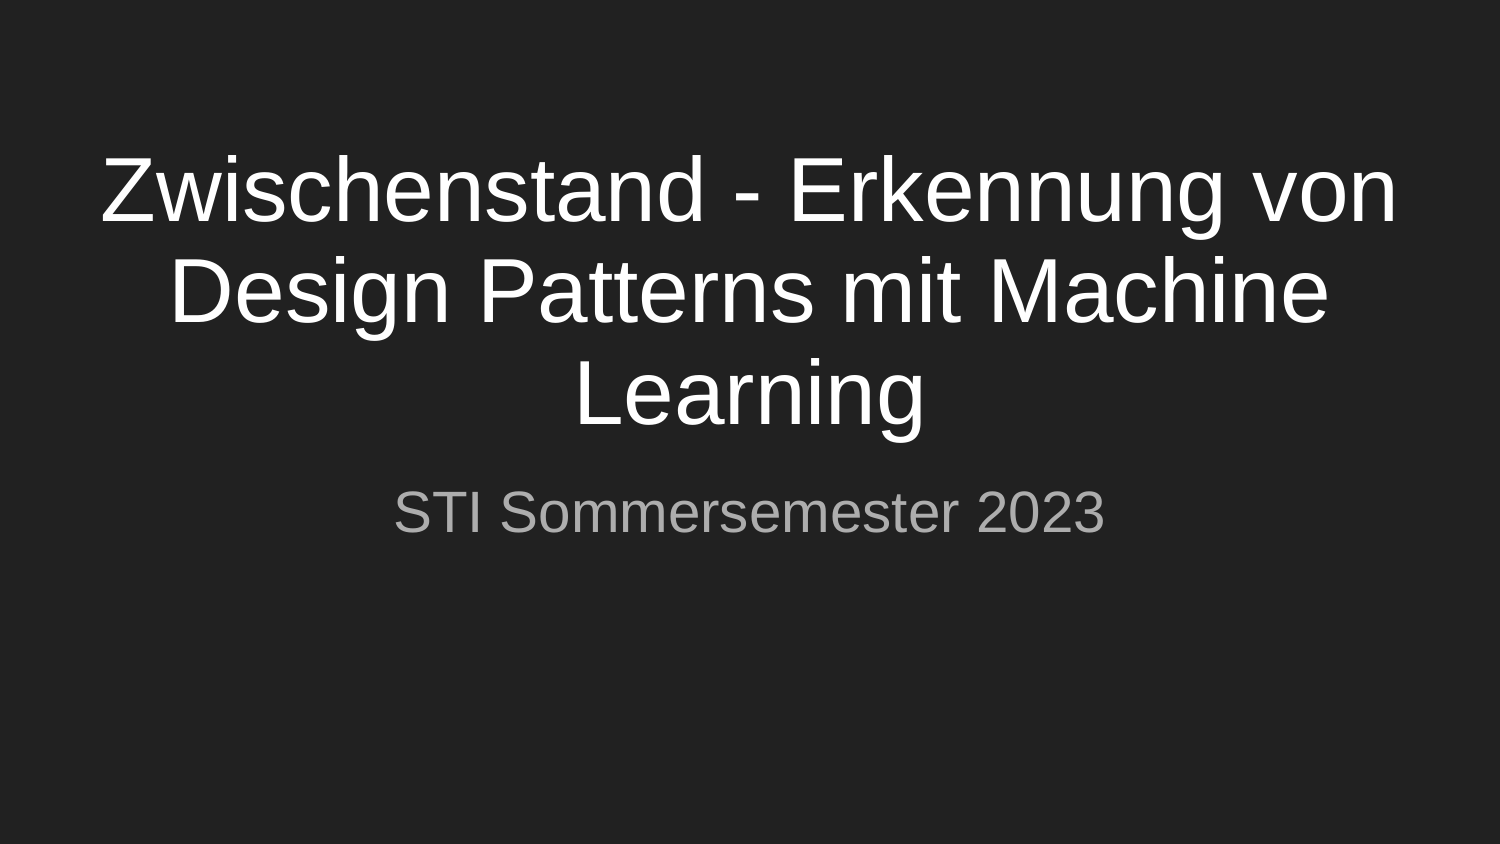

# Zwischenstand - Erkennung von Design Patterns mit Machine Learning
STI Sommersemester 2023